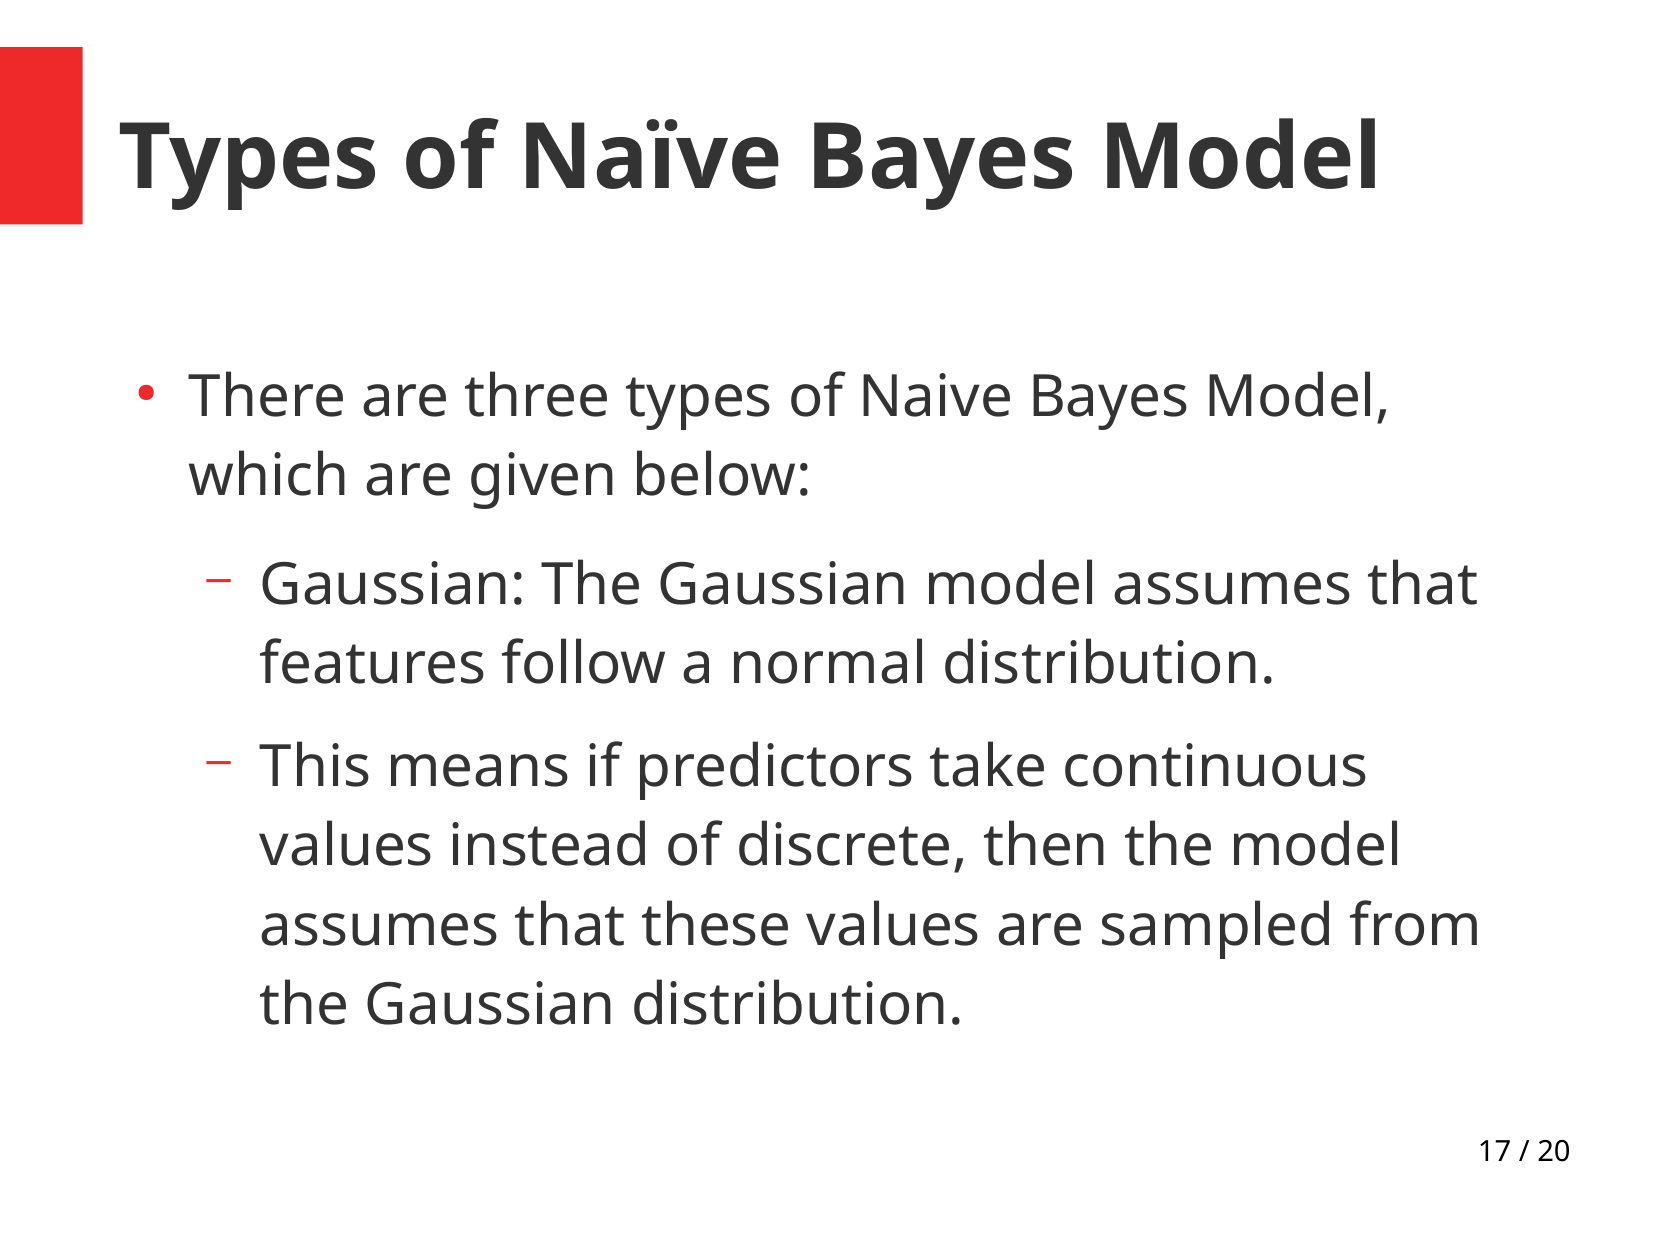

# Types of Naïve Bayes Model
There are three types of Naive Bayes Model, which are given below:
Gaussian: The Gaussian model assumes that features follow a normal distribution.
This means if predictors take continuous values instead of discrete, then the model assumes that these values are sampled from the Gaussian distribution.
17